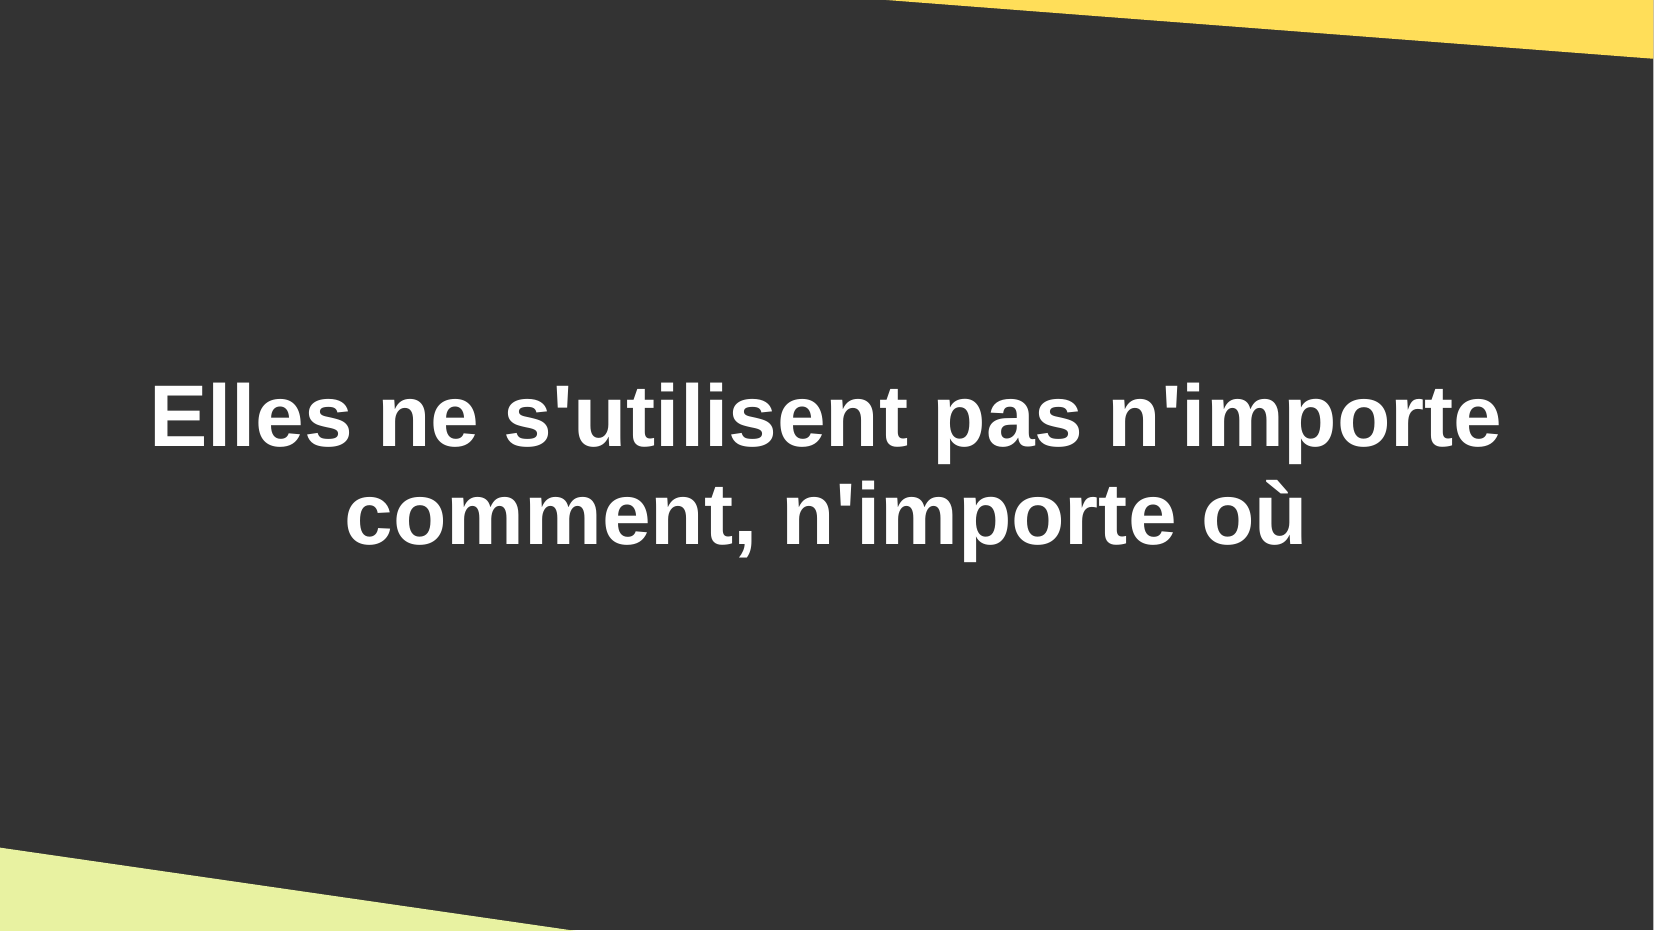

# Elles ne s'utilisent pas n'importe comment, n'importe où